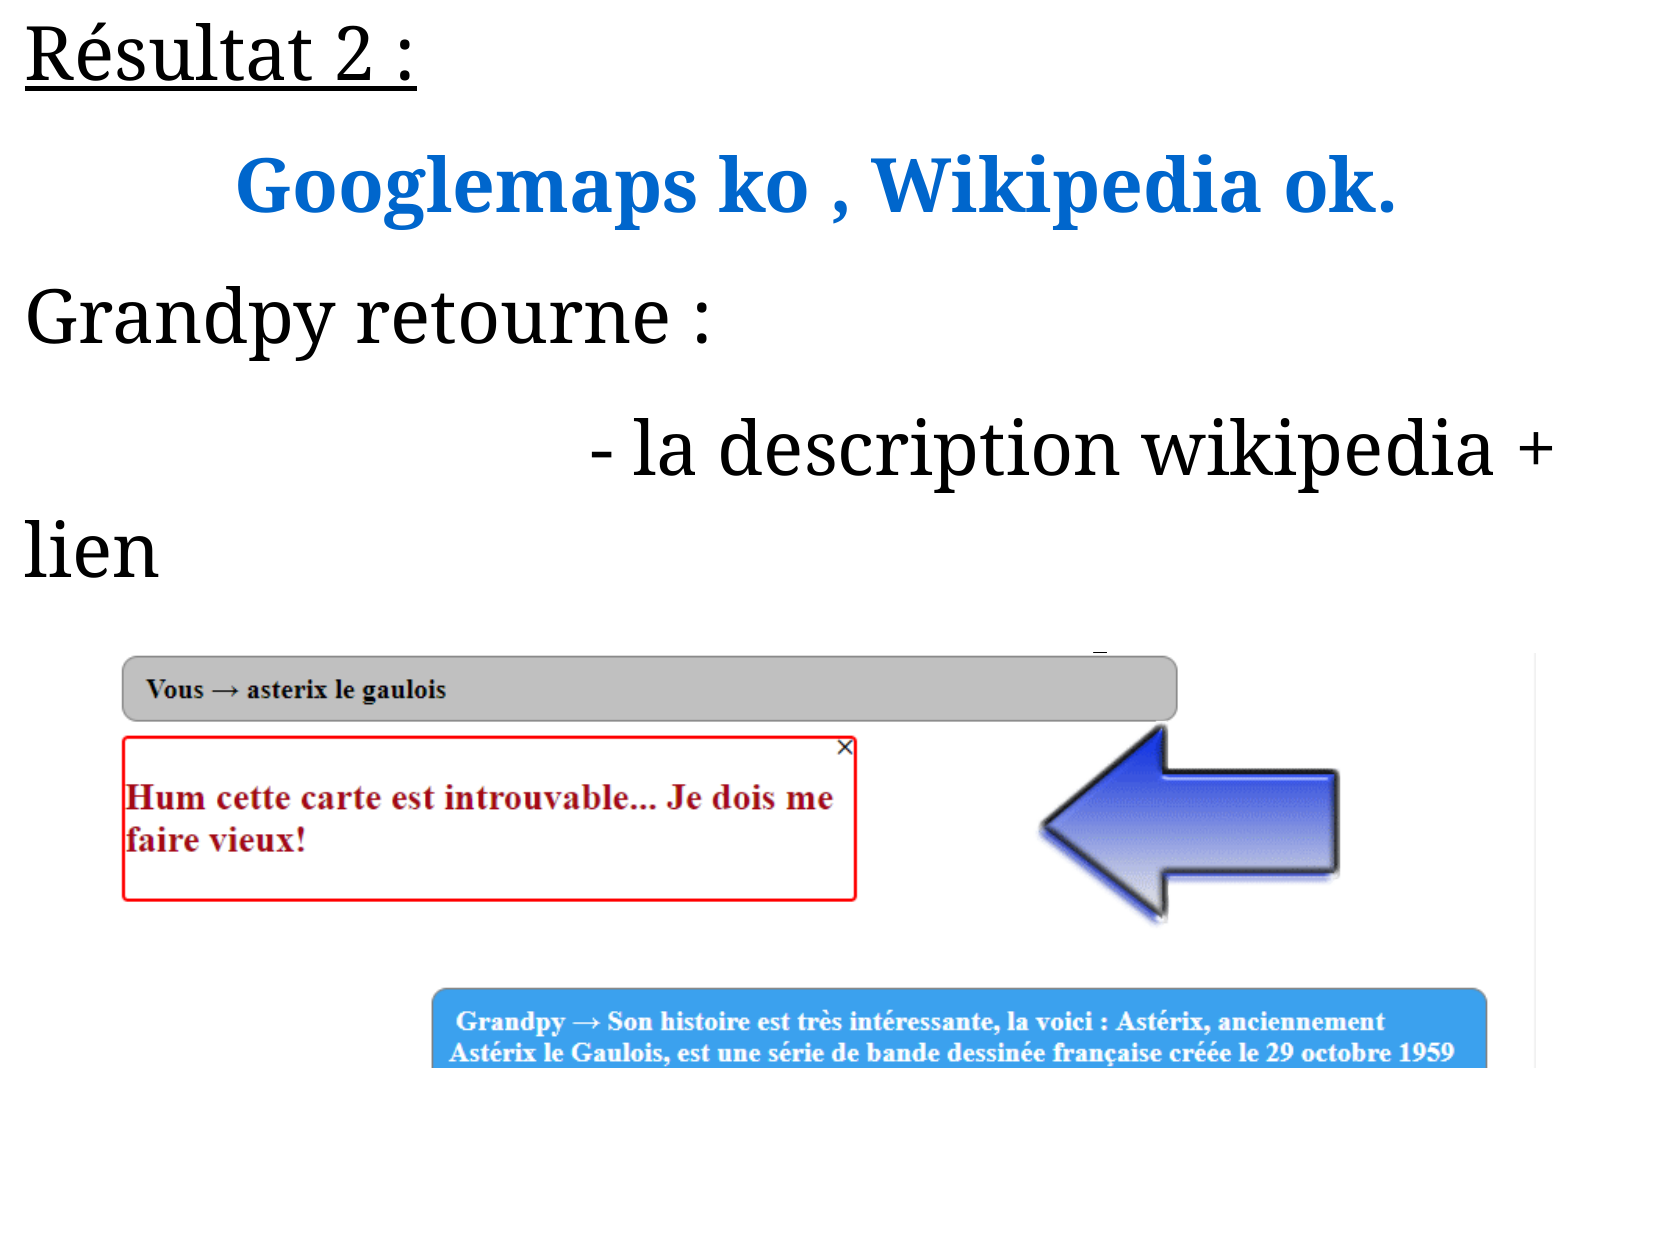

# Résultat 2 :
Googlemaps ko , Wikipedia ok.
Grandpy retourne :
 - la description wikipedia + lien
 - un message d'erreur :